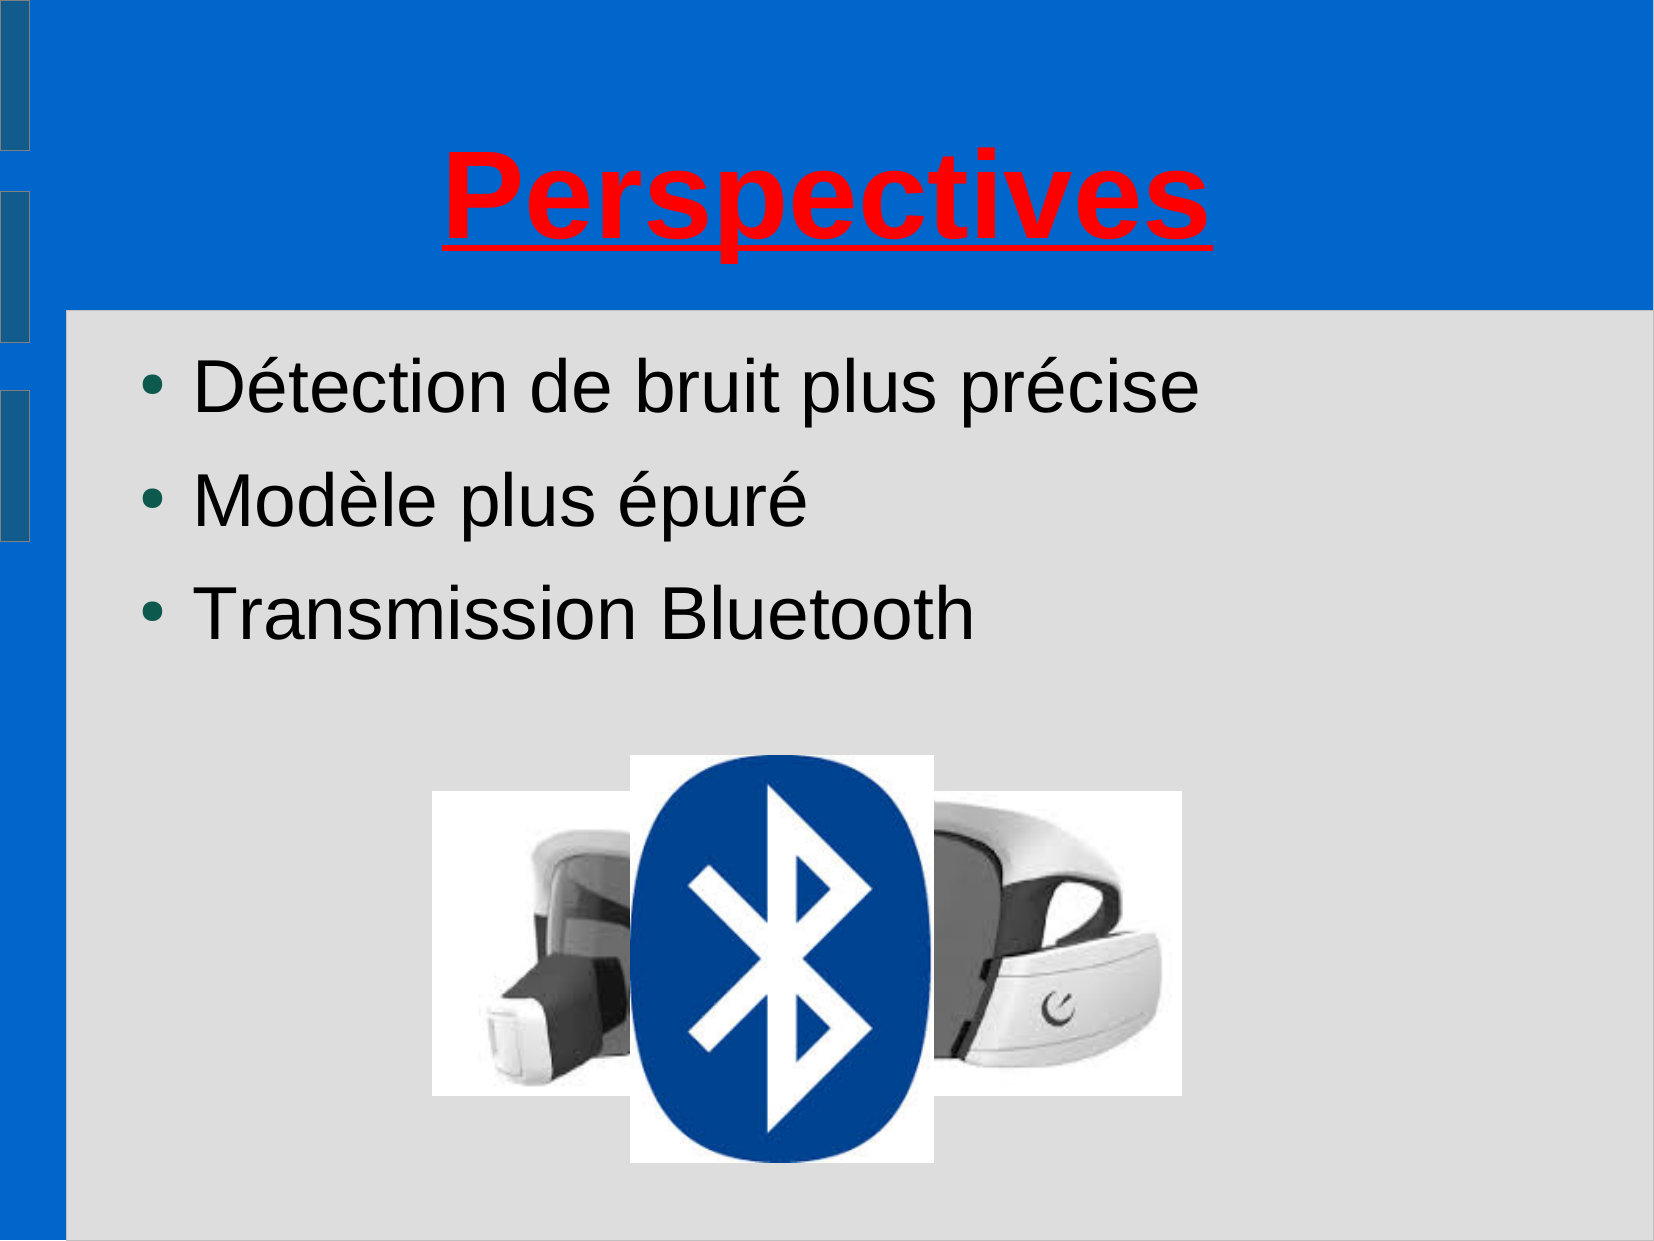

# Perspectives
Détection de bruit plus précise
Modèle plus épuré
Transmission Bluetooth